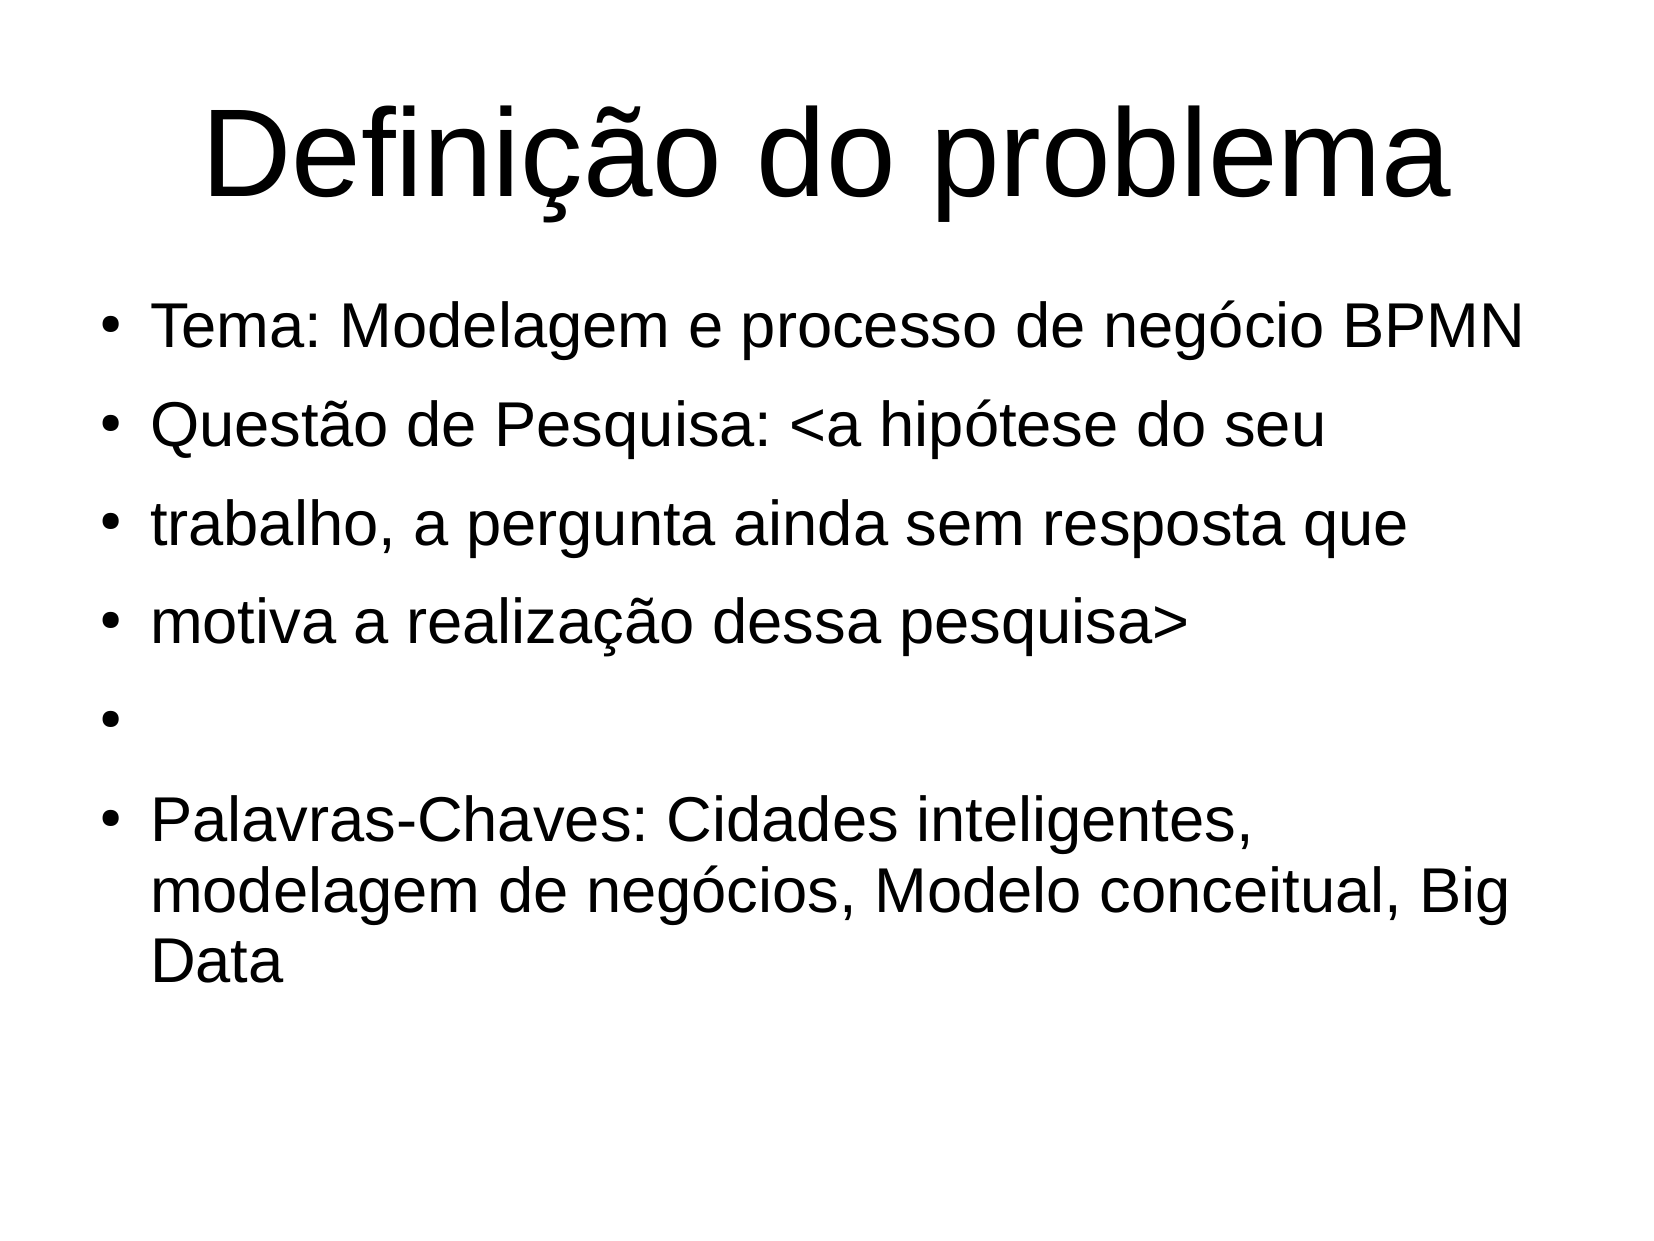

# Definição do problema
Tema: Modelagem e processo de negócio BPMN
Questão de Pesquisa: <a hipótese do seu
trabalho, a pergunta ainda sem resposta que
motiva a realização dessa pesquisa>
Palavras-Chaves: Cidades inteligentes, modelagem de negócios, Modelo conceitual, Big Data